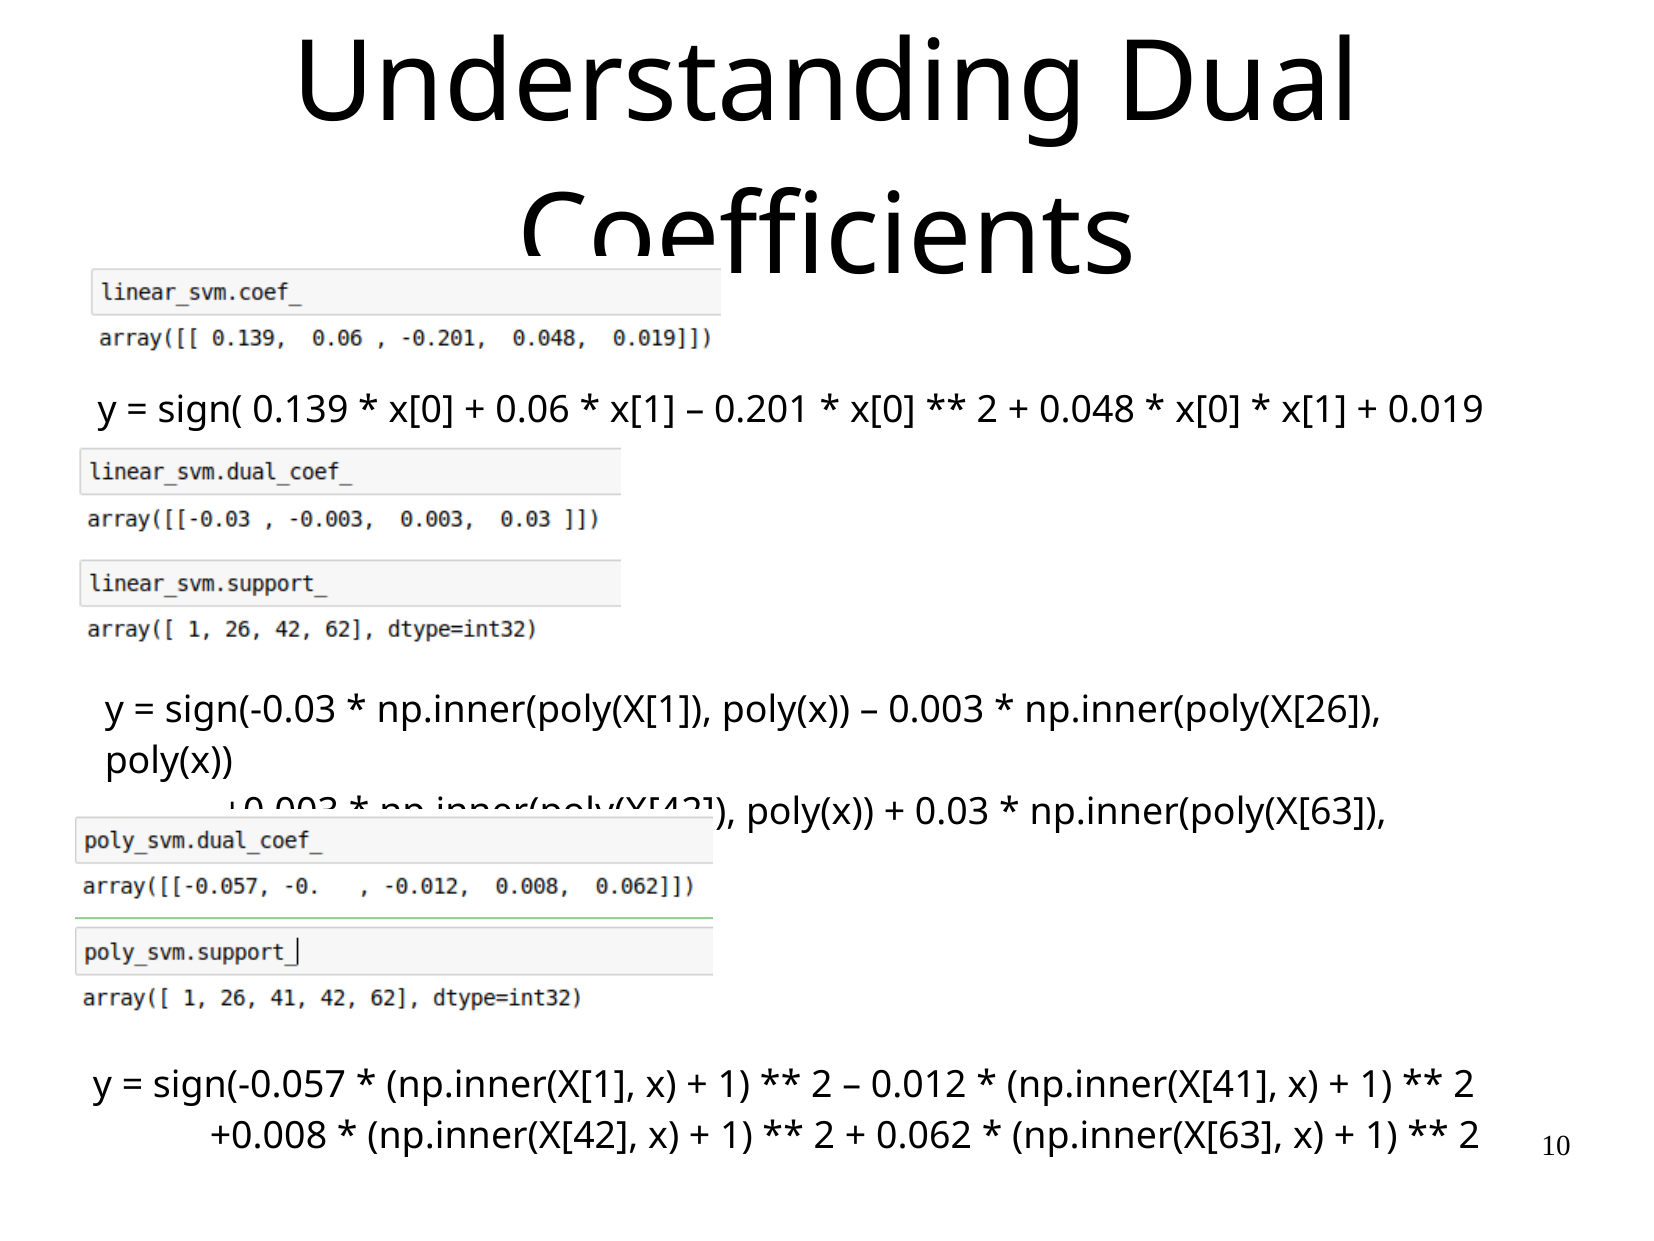

# Understanding Dual Coefficients
y = sign( 0.139 * x[0] + 0.06 * x[1] – 0.201 * x[0] ** 2 + 0.048 * x[0] * x[1] + 0.019 x[1] ** 2)
y = sign(-0.03 * np.inner(poly(X[1]), poly(x)) – 0.003 * np.inner(poly(X[26]), poly(x))
 +0.003 * np.inner(poly(X[42]), poly(x)) + 0.03 * np.inner(poly(X[63]), poly(x))
y = sign(-0.057 * (np.inner(X[1], x) + 1) ** 2 – 0.012 * (np.inner(X[41], x) + 1) ** 2
 +0.008 * (np.inner(X[42], x) + 1) ** 2 + 0.062 * (np.inner(X[63], x) + 1) ** 2
10